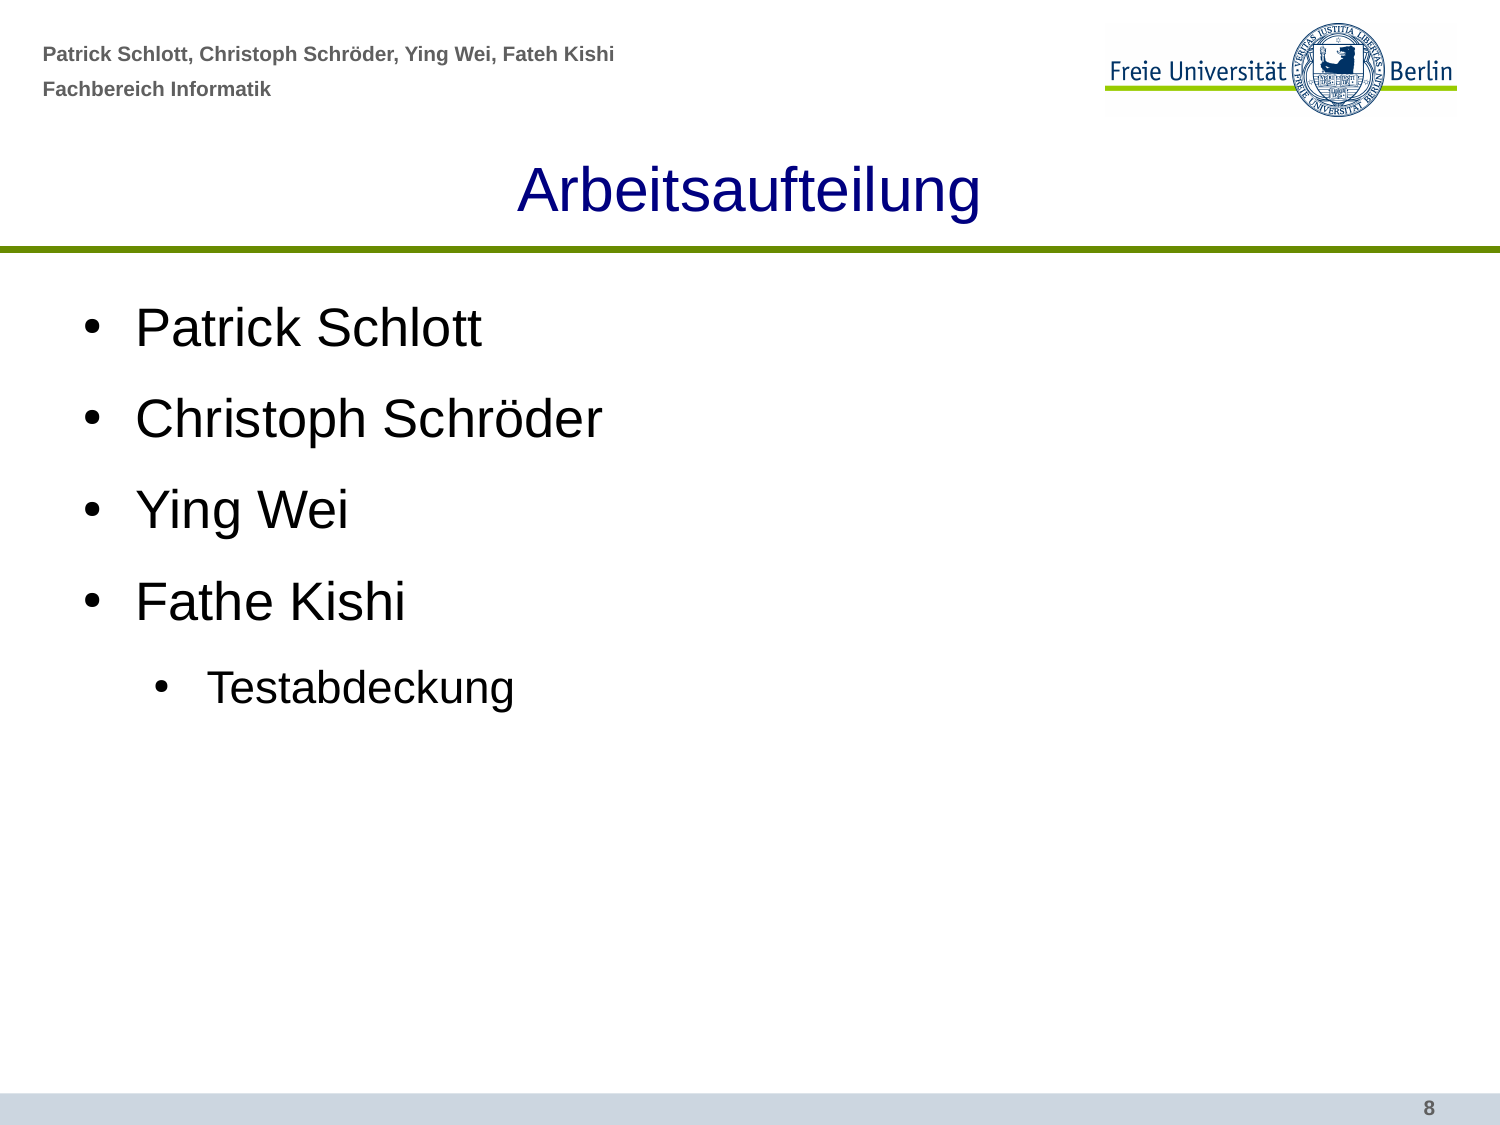

# Arbeitsaufteilung
Patrick Schlott
Christoph Schröder
Ying Wei
Fathe Kishi
Testabdeckung